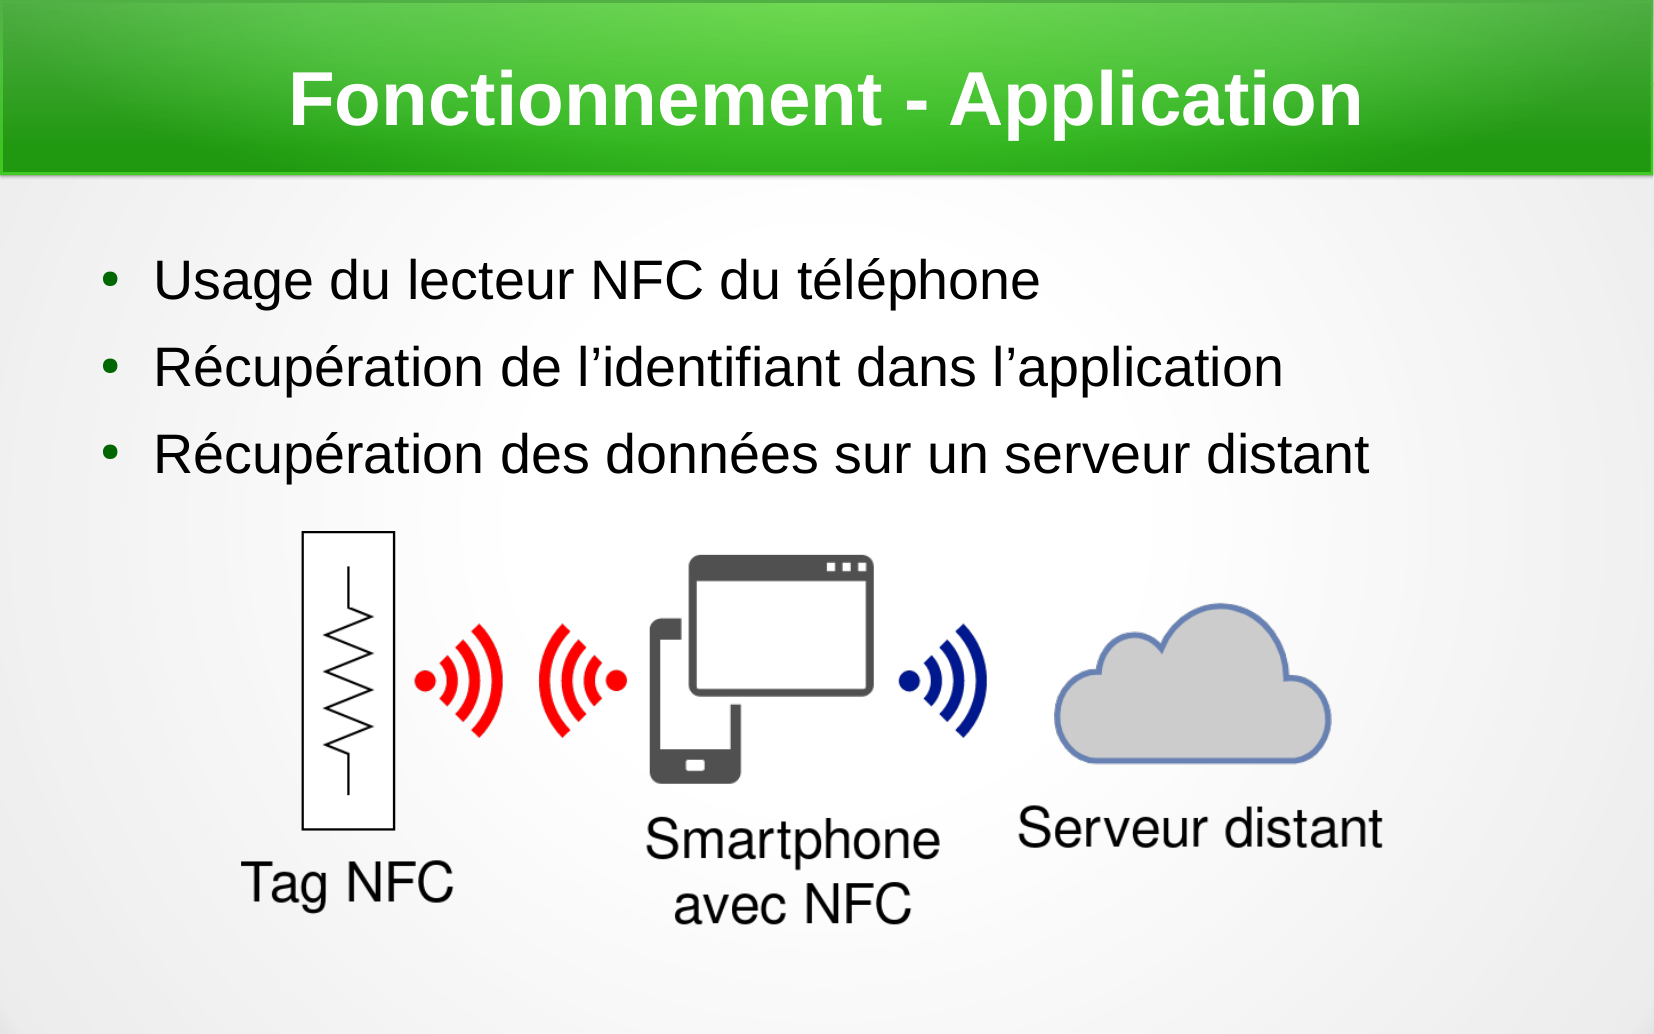

# Fonctionnement - Application
Usage du lecteur NFC du téléphone
Récupération de l’identifiant dans l’application
Récupération des données sur un serveur distant